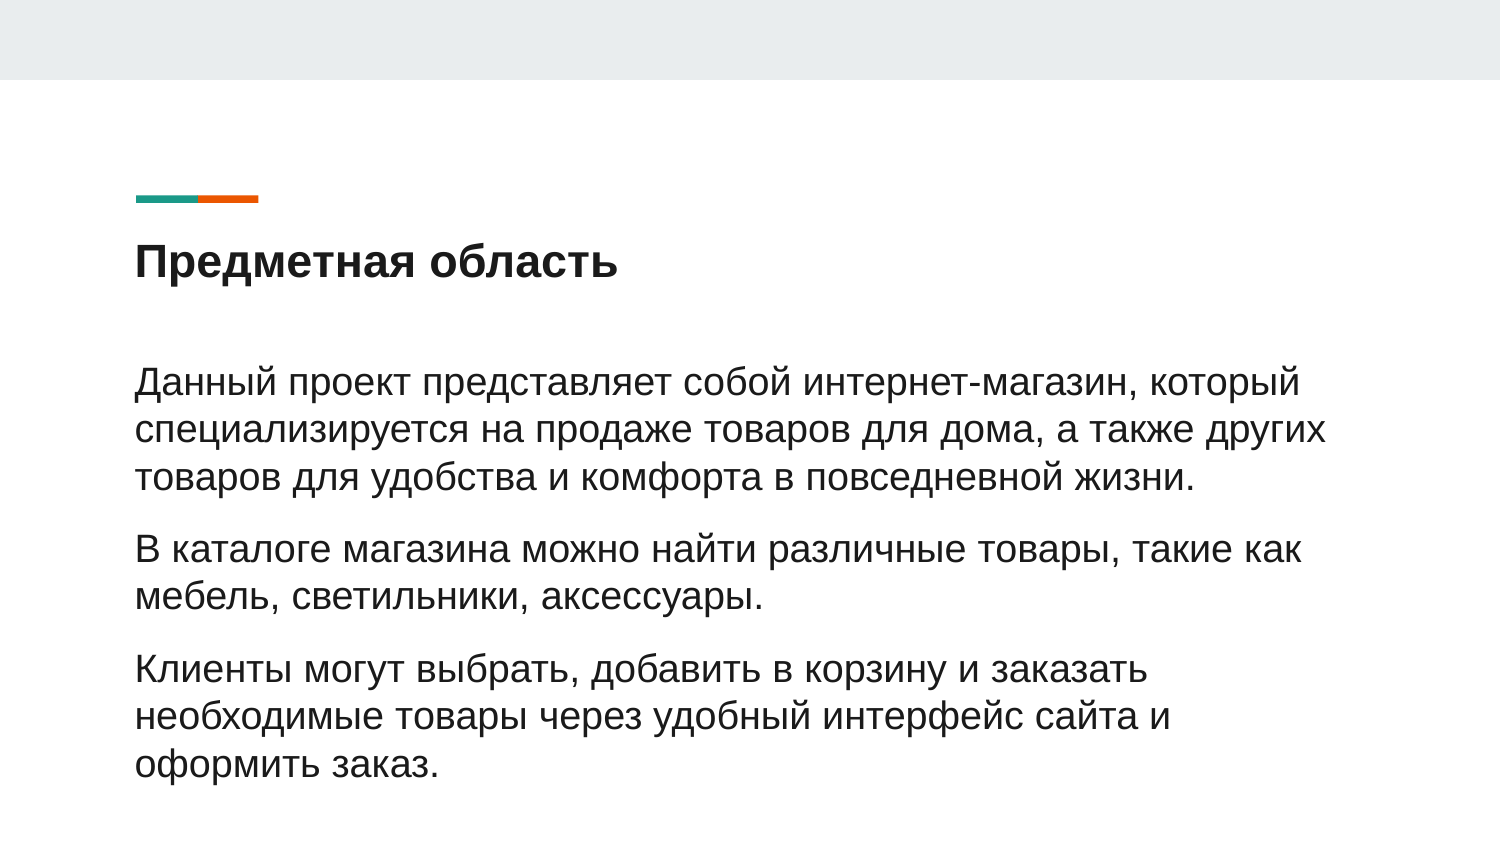

# Предметная область
Данный проект представляет собой интернет-магазин, который специализируется на продаже товаров для дома, а также других товаров для удобства и комфорта в повседневной жизни.
В каталоге магазина можно найти различные товары, такие как мебель, светильники, аксессуары.
Клиенты могут выбрать, добавить в корзину и заказать необходимые товары через удобный интерфейс сайта и оформить заказ.